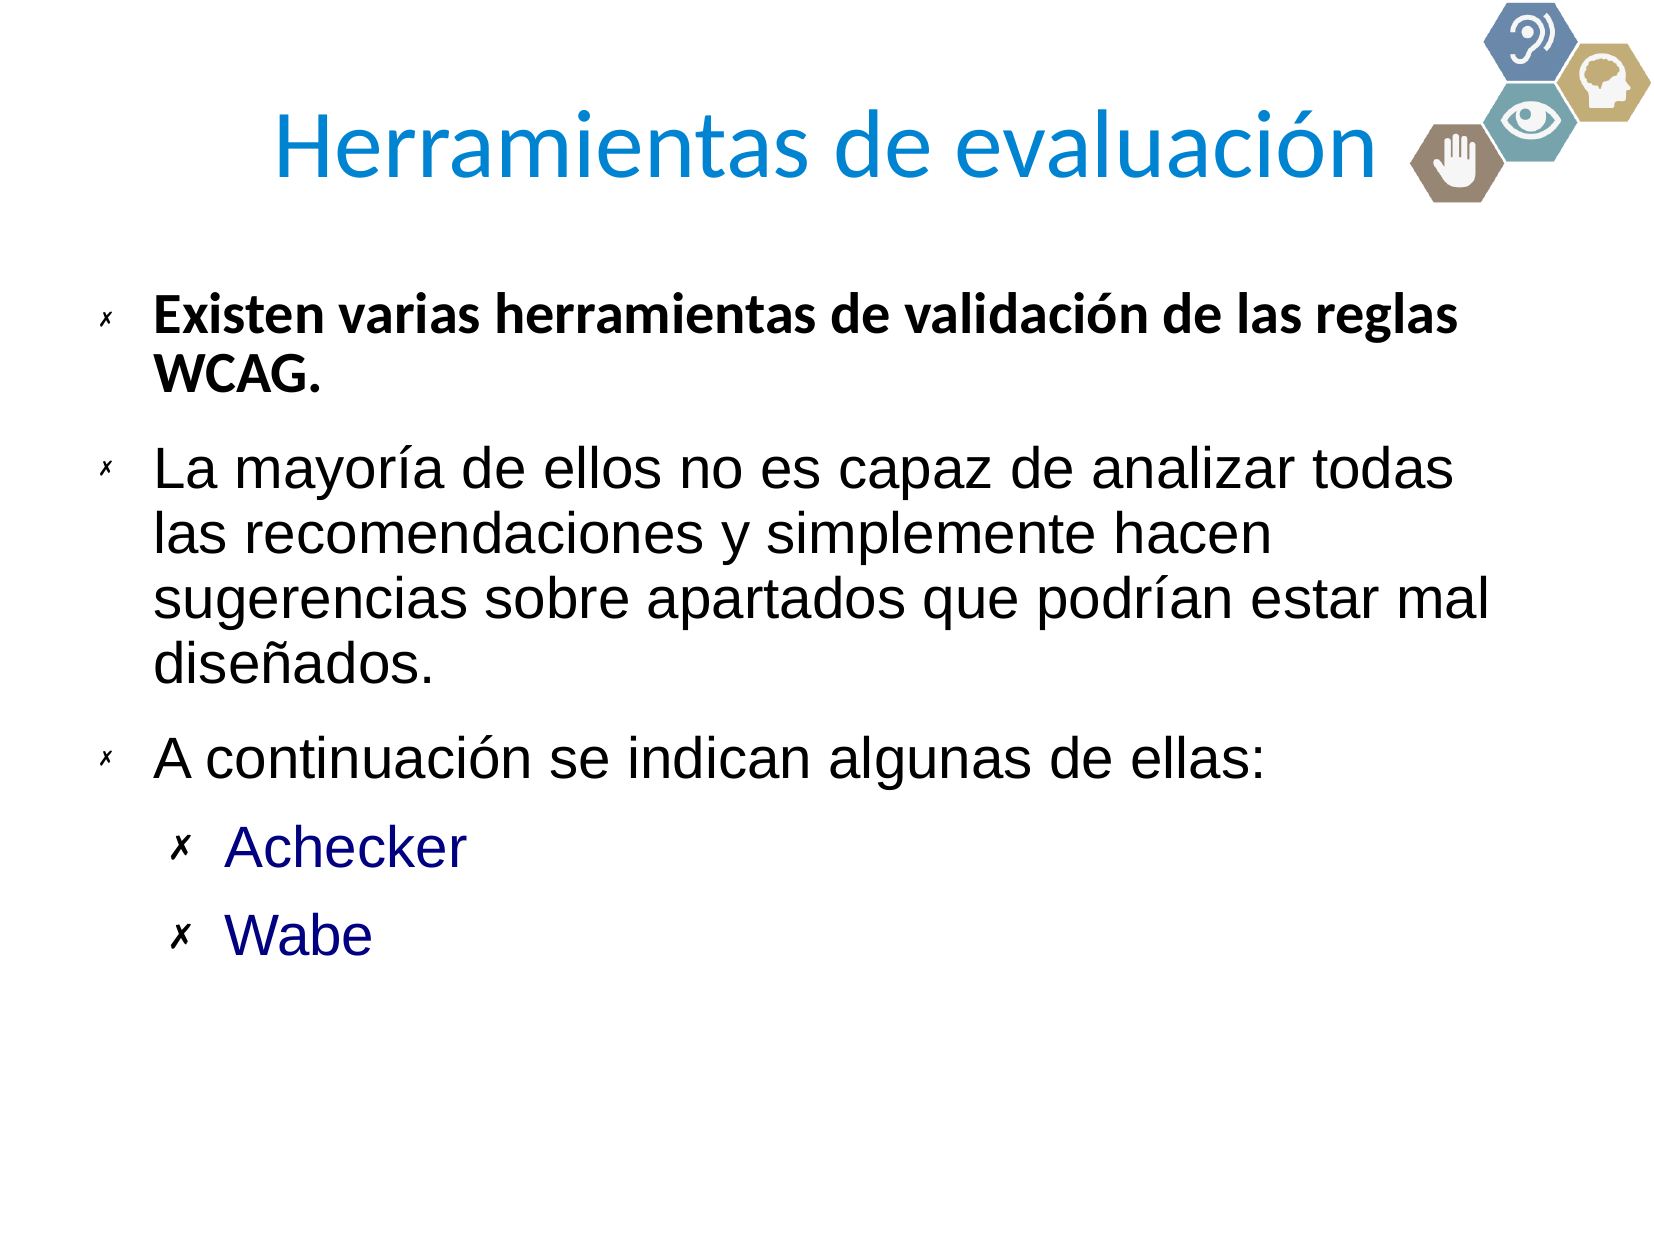

# Herramientas de evaluación
Existen varias herramientas de validación de las reglas WCAG.
La mayoría de ellos no es capaz de analizar todas las recomendaciones y simplemente hacen sugerencias sobre apartados que podrían estar mal diseñados.
A continuación se indican algunas de ellas:
Achecker
Wabe